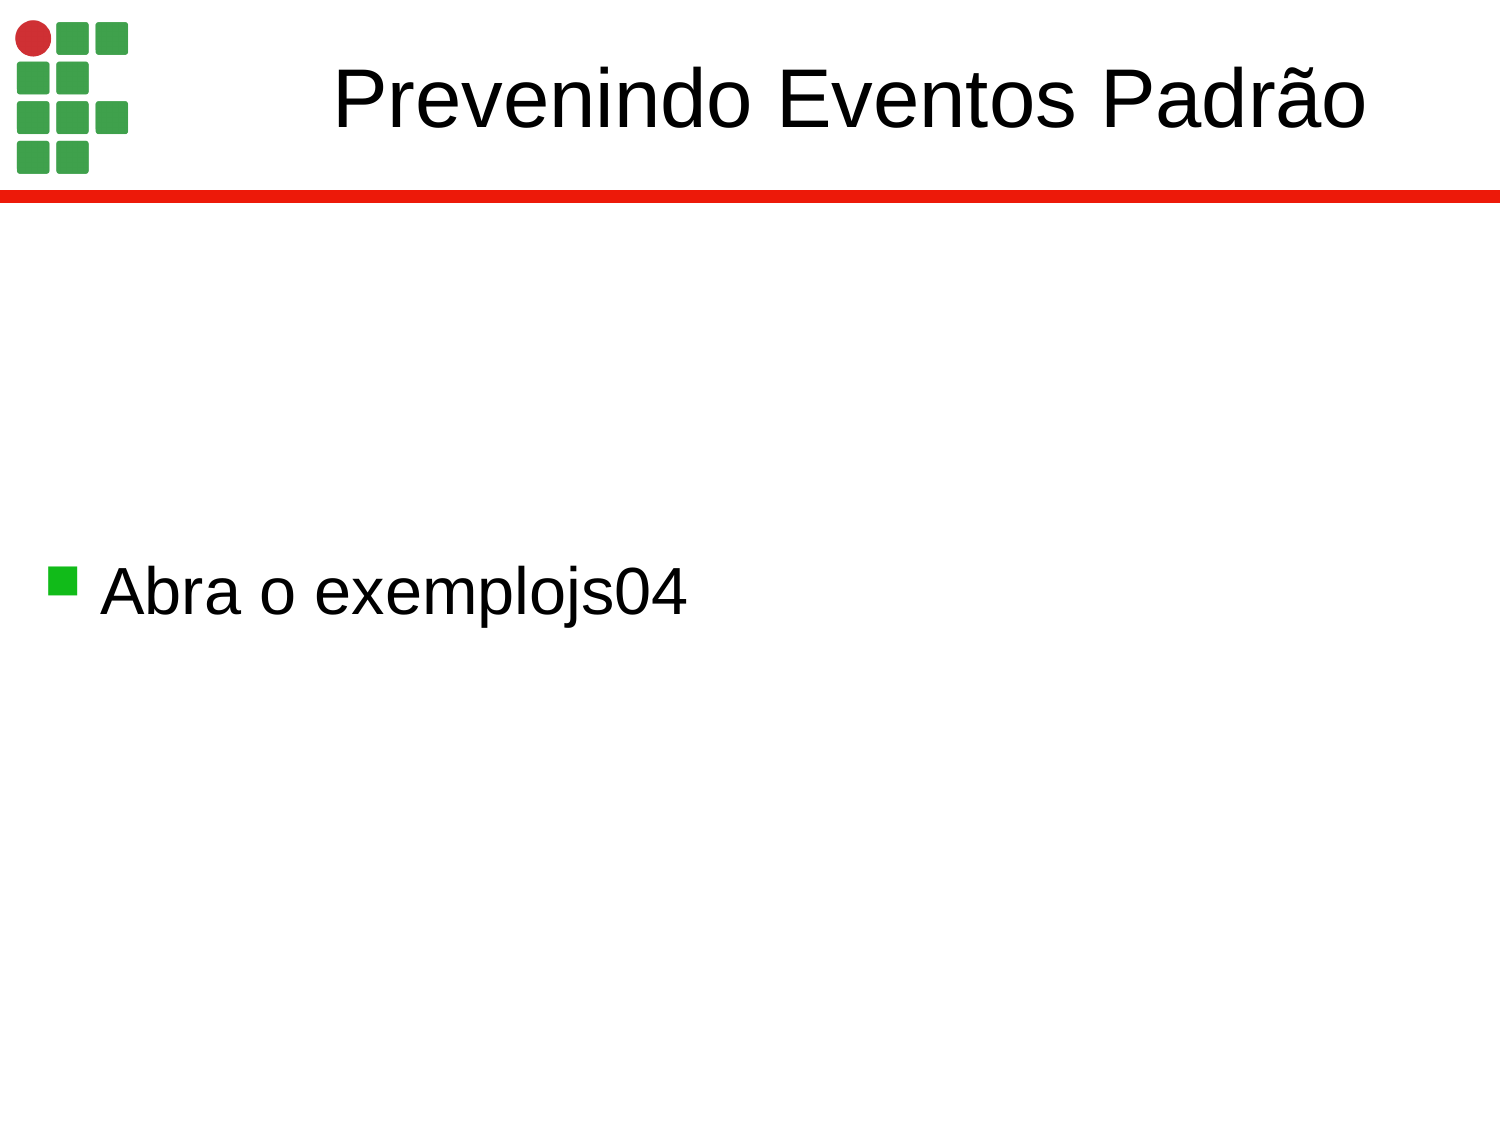

# Prevenindo Eventos Padrão
Abra o exemplojs04